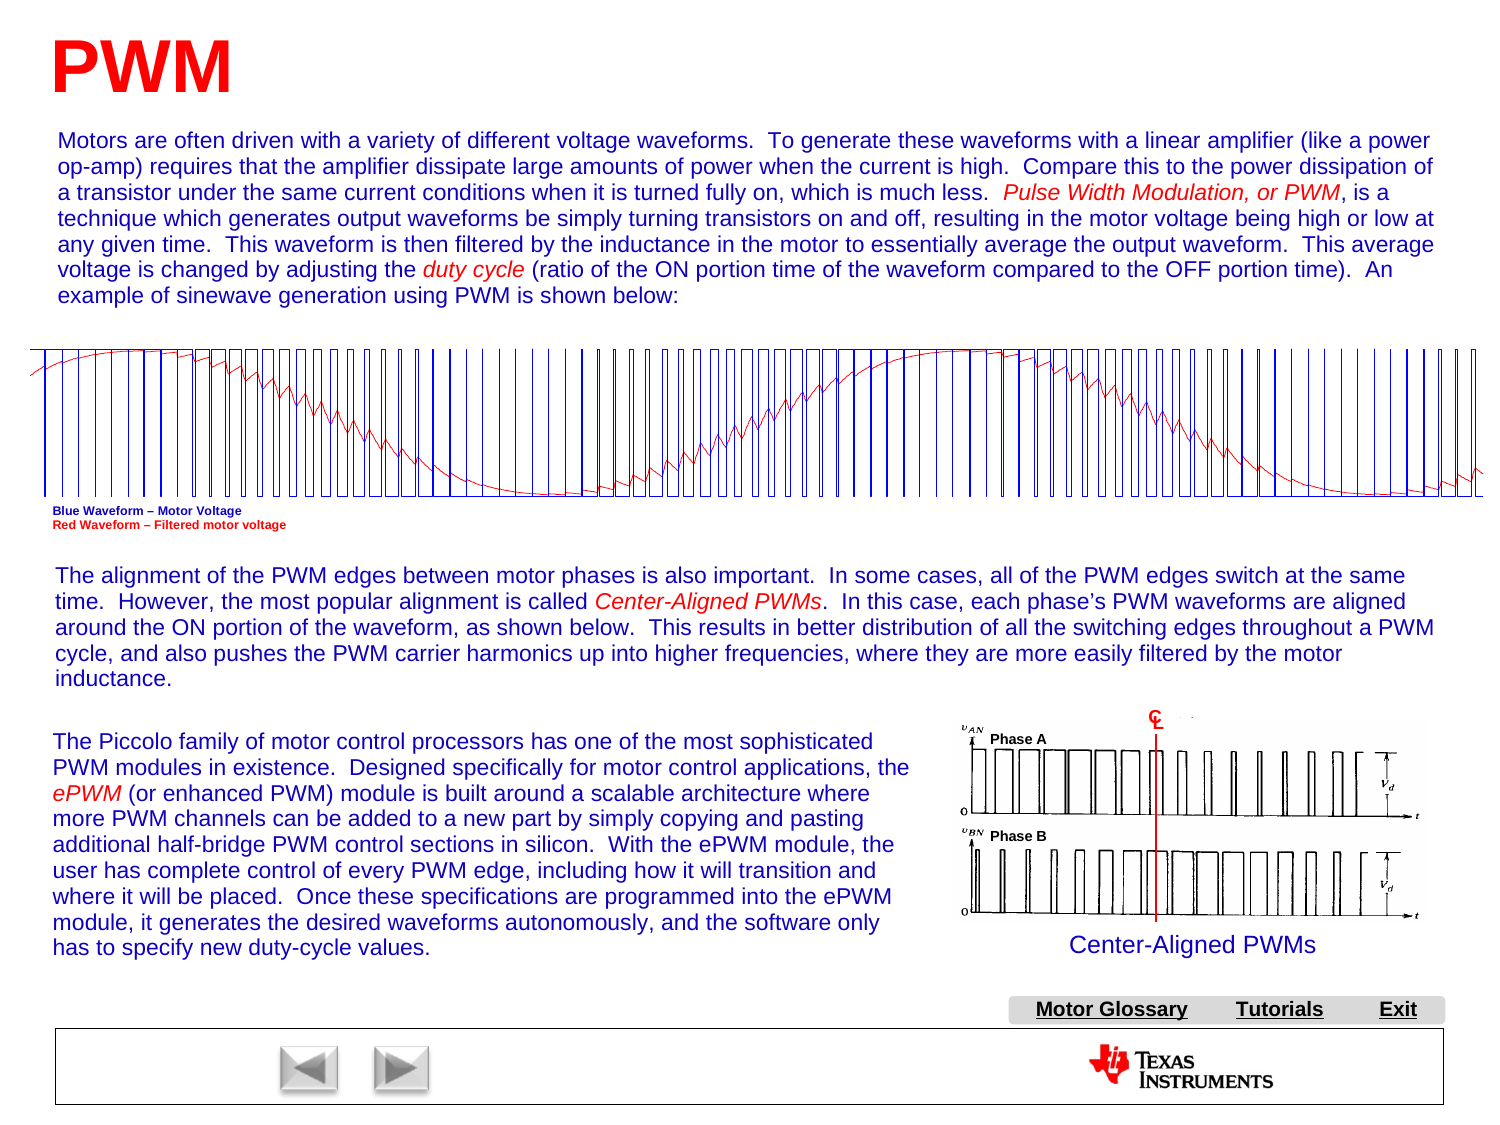

# PWM
Motors are often driven with a variety of different voltage waveforms. To generate these waveforms with a linear amplifier (like a power op-amp) requires that the amplifier dissipate large amounts of power when the current is high. Compare this to the power dissipation of a transistor under the same current conditions when it is turned fully on, which is much less. Pulse Width Modulation, or PWM, is a technique which generates output waveforms be simply turning transistors on and off, resulting in the motor voltage being high or low at any given time. This waveform is then filtered by the inductance in the motor to essentially average the output waveform. This average voltage is changed by adjusting the duty cycle (ratio of the ON portion time of the waveform compared to the OFF portion time). An example of sinewave generation using PWM is shown below:
Blue Waveform – Motor Voltage
Red Waveform – Filtered motor voltage
The alignment of the PWM edges between motor phases is also important. In some cases, all of the PWM edges switch at the same time. However, the most popular alignment is called Center-Aligned PWMs. In this case, each phase’s PWM waveforms are aligned around the ON portion of the waveform, as shown below. This results in better distribution of all the switching edges throughout a PWM cycle, and also pushes the PWM carrier harmonics up into higher frequencies, where they are more easily filtered by the motor inductance.
C
L
The Piccolo family of motor control processors has one of the most sophisticated PWM modules in existence. Designed specifically for motor control applications, the ePWM (or enhanced PWM) module is built around a scalable architecture where more PWM channels can be added to a new part by simply copying and pasting additional half-bridge PWM control sections in silicon. With the ePWM module, the user has complete control of every PWM edge, including how it will transition and where it will be placed. Once these specifications are programmed into the ePWM module, it generates the desired waveforms autonomously, and the software only has to specify new duty-cycle values.
Phase A
Phase B
Center-Aligned PWMs